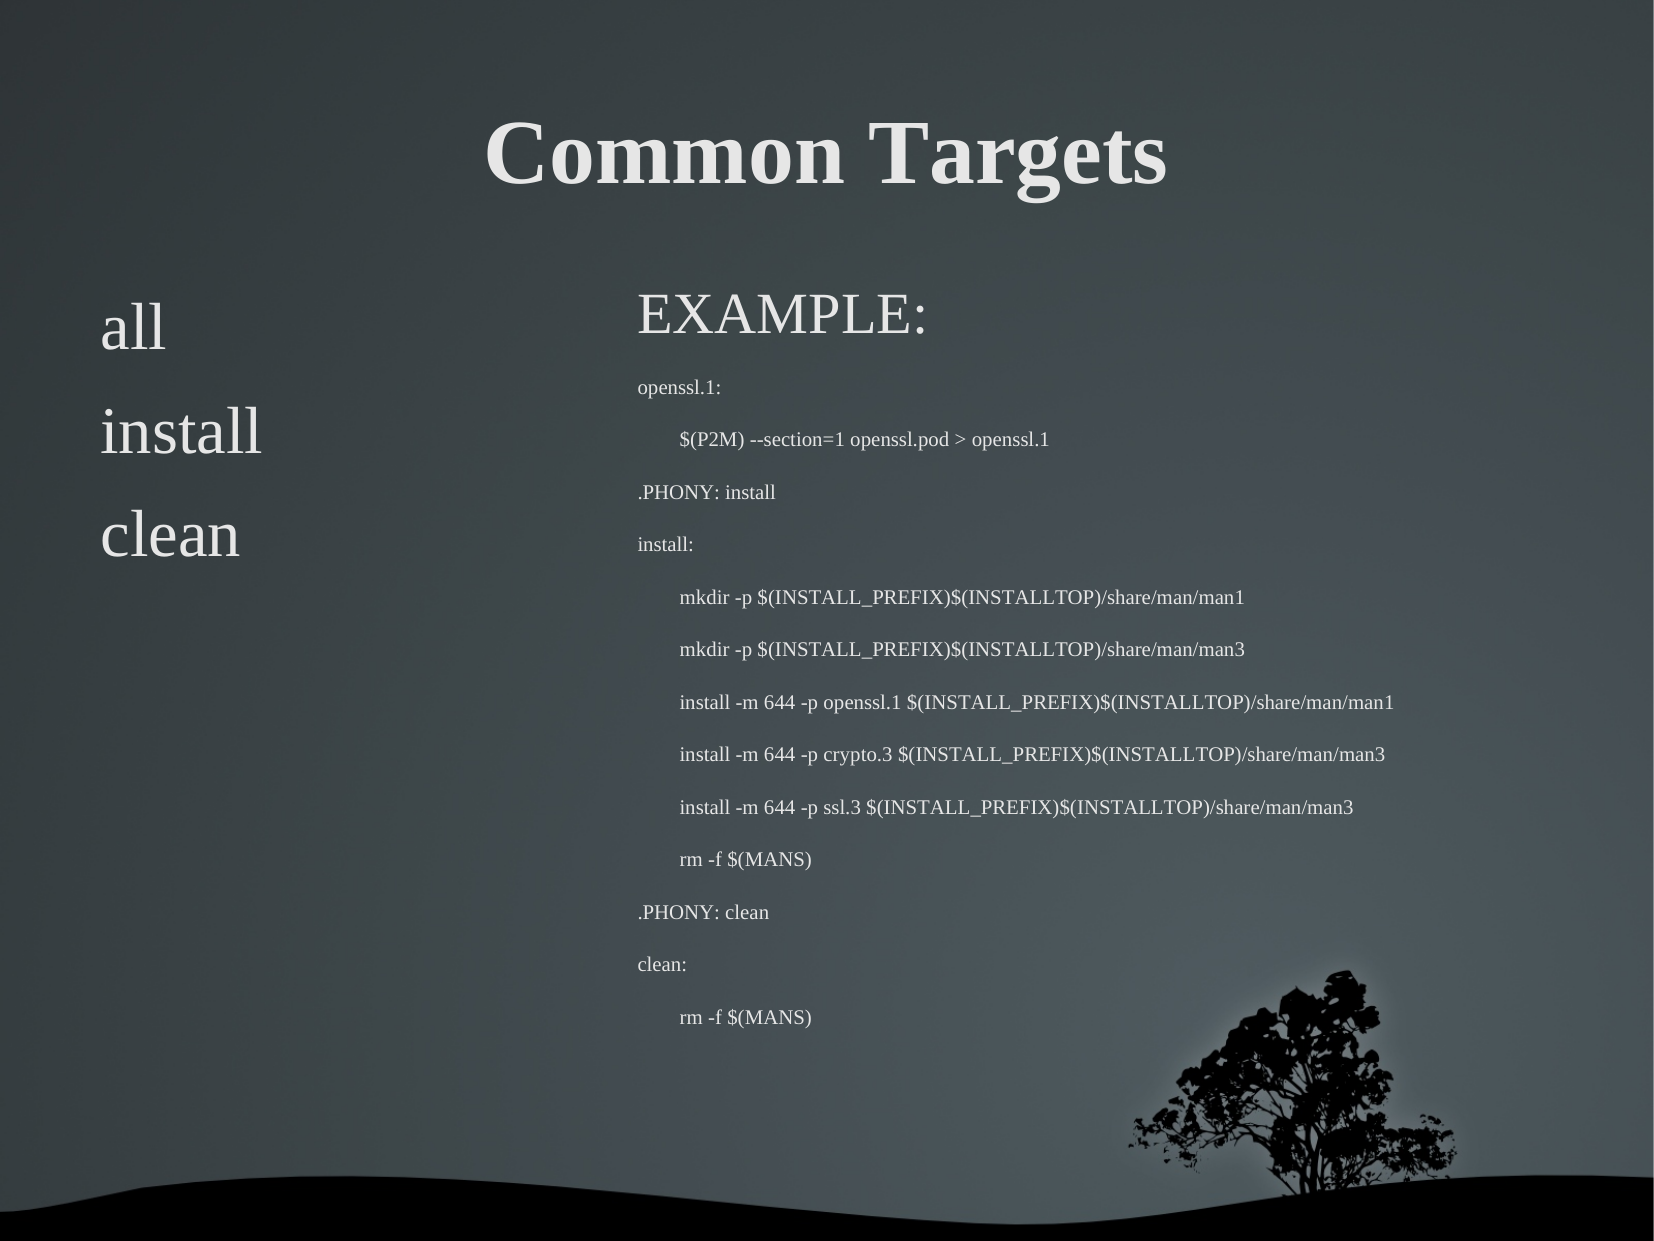

# Common Targets
EXAMPLE:
openssl.1:
 $(P2M) --section=1 openssl.pod > openssl.1
.PHONY: install
install:
 mkdir -p $(INSTALL_PREFIX)$(INSTALLTOP)/share/man/man1
 mkdir -p $(INSTALL_PREFIX)$(INSTALLTOP)/share/man/man3
 install -m 644 -p openssl.1 $(INSTALL_PREFIX)$(INSTALLTOP)/share/man/man1
 install -m 644 -p crypto.3 $(INSTALL_PREFIX)$(INSTALLTOP)/share/man/man3
 install -m 644 -p ssl.3 $(INSTALL_PREFIX)$(INSTALLTOP)/share/man/man3
 rm -f $(MANS)
.PHONY: clean
clean:
 rm -f $(MANS)
all
install
clean